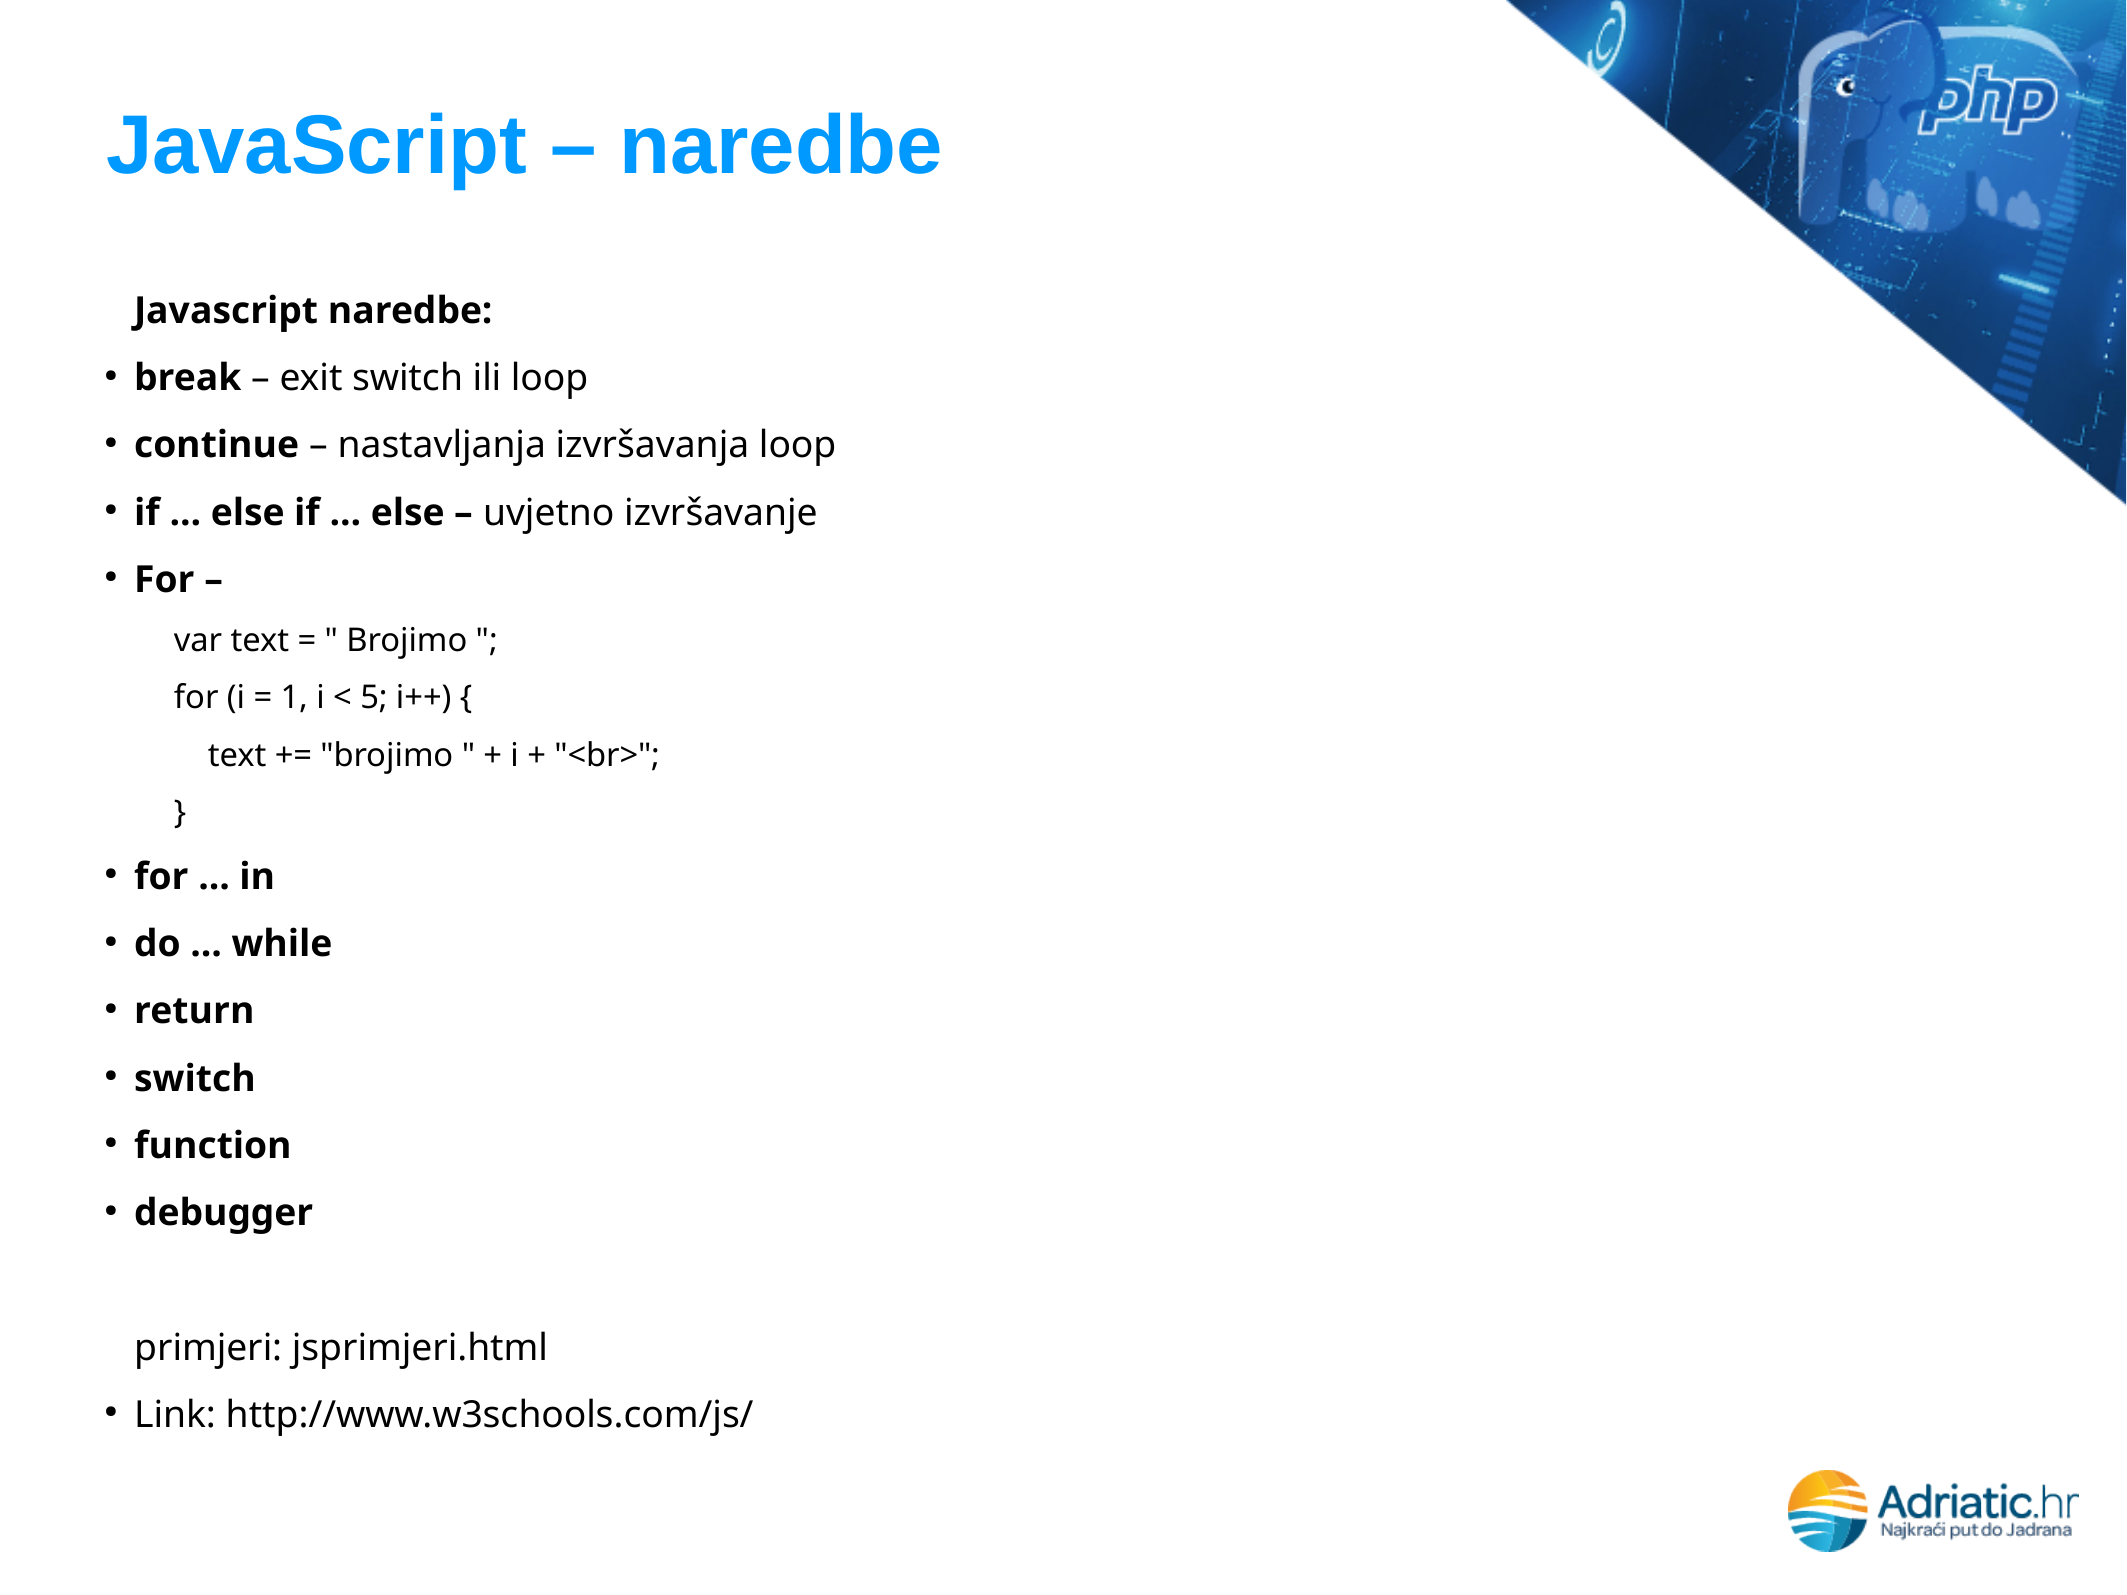

# JavaScript – naredbe
Javascript naredbe:
break – exit switch ili loop
continue – nastavljanja izvršavanja loop
if ... else if ... else – uvjetno izvršavanje
For –
var text = " Brojimo ";
for (i = 1, i < 5; i++) {
 text += "brojimo " + i + "<br>";
}
for ... in
do ... while
return
switch
function
debugger
primjeri: jsprimjeri.html
Link: http://www.w3schools.com/js/